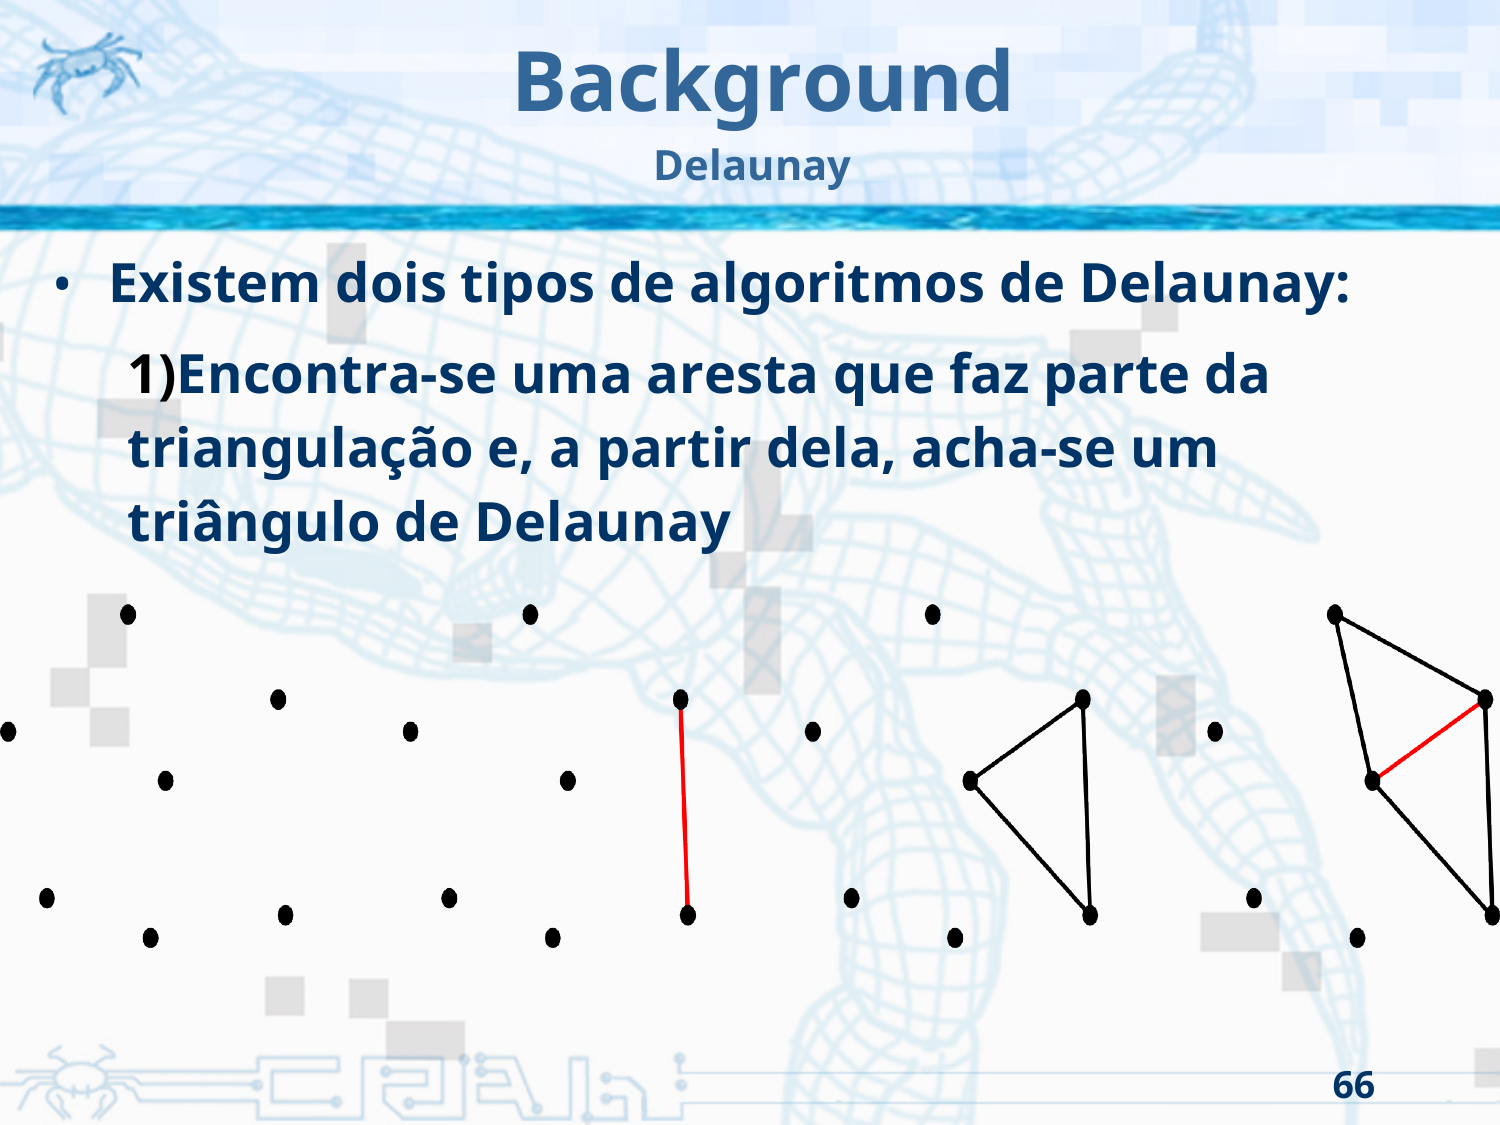

Background
Delaunay
Existem dois tipos de algoritmos de Delaunay:
Encontra-se uma aresta que faz parte da triangulação e, a partir dela, acha-se um triângulo de Delaunay